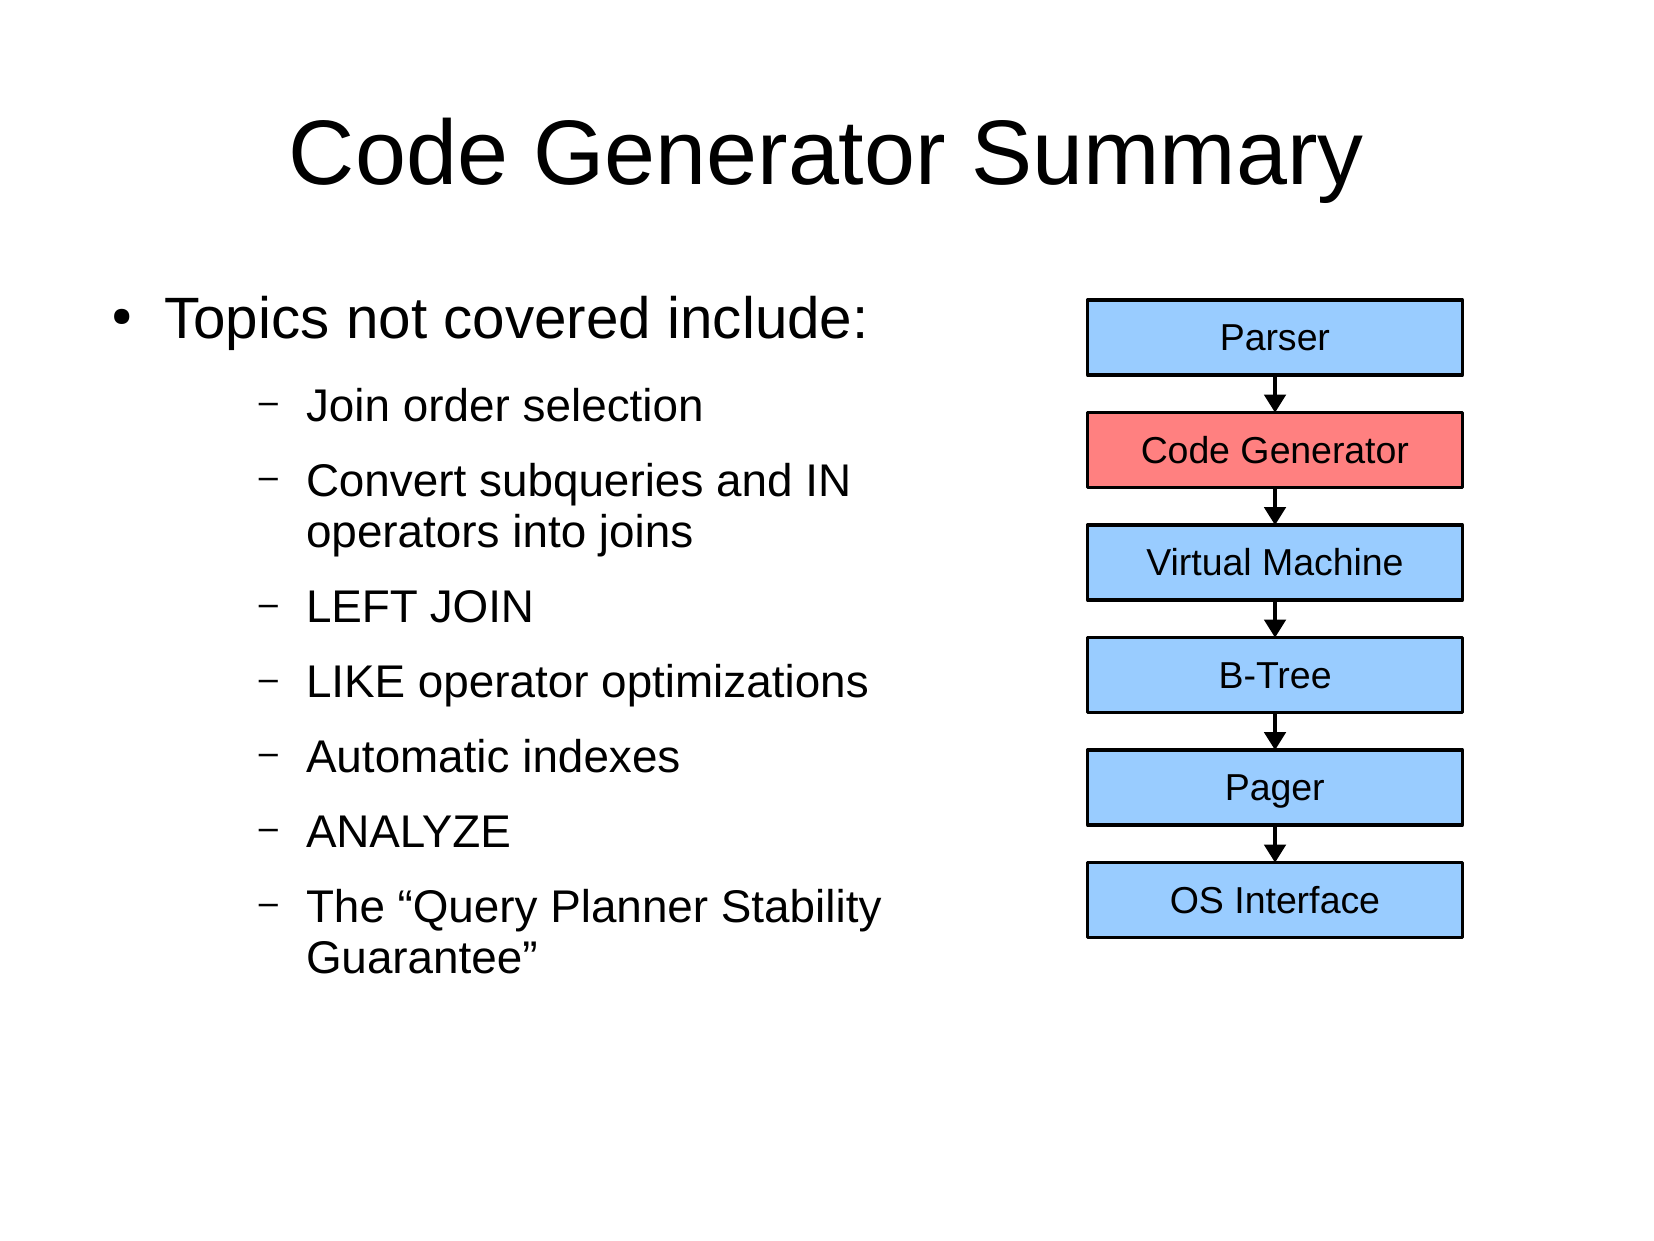

# Code Generator Summary
Topics not covered include:
Join order selection
Convert subqueries and IN operators into joins
LEFT JOIN
LIKE operator optimizations
Automatic indexes
ANALYZE
The “Query Planner Stability Guarantee”
Parser
Code Generator
Virtual Machine
B-Tree
Pager
OS Interface